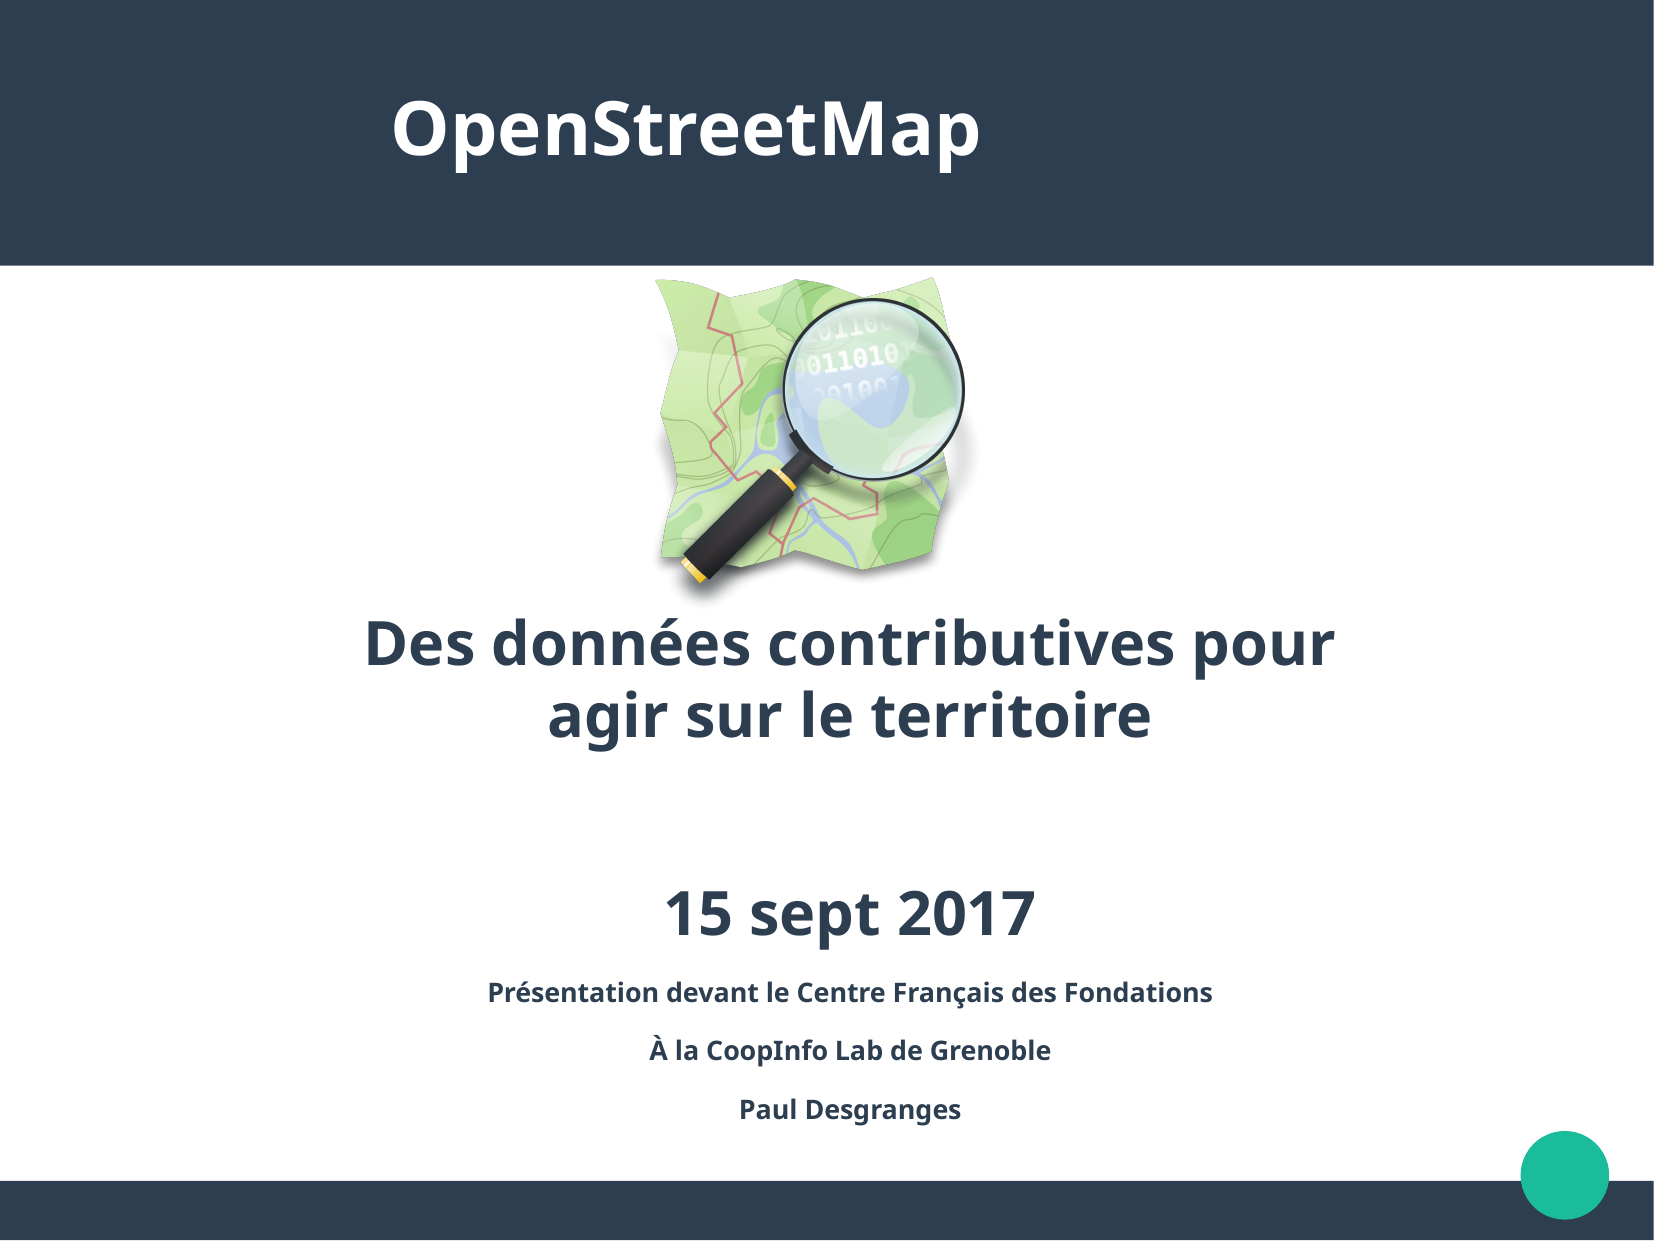

# OpenStreetMap
Des données contributives pour agir sur le territoire
15 sept 2017
Présentation devant le Centre Français des Fondations
À la CoopInfo Lab de Grenoble
Paul Desgranges